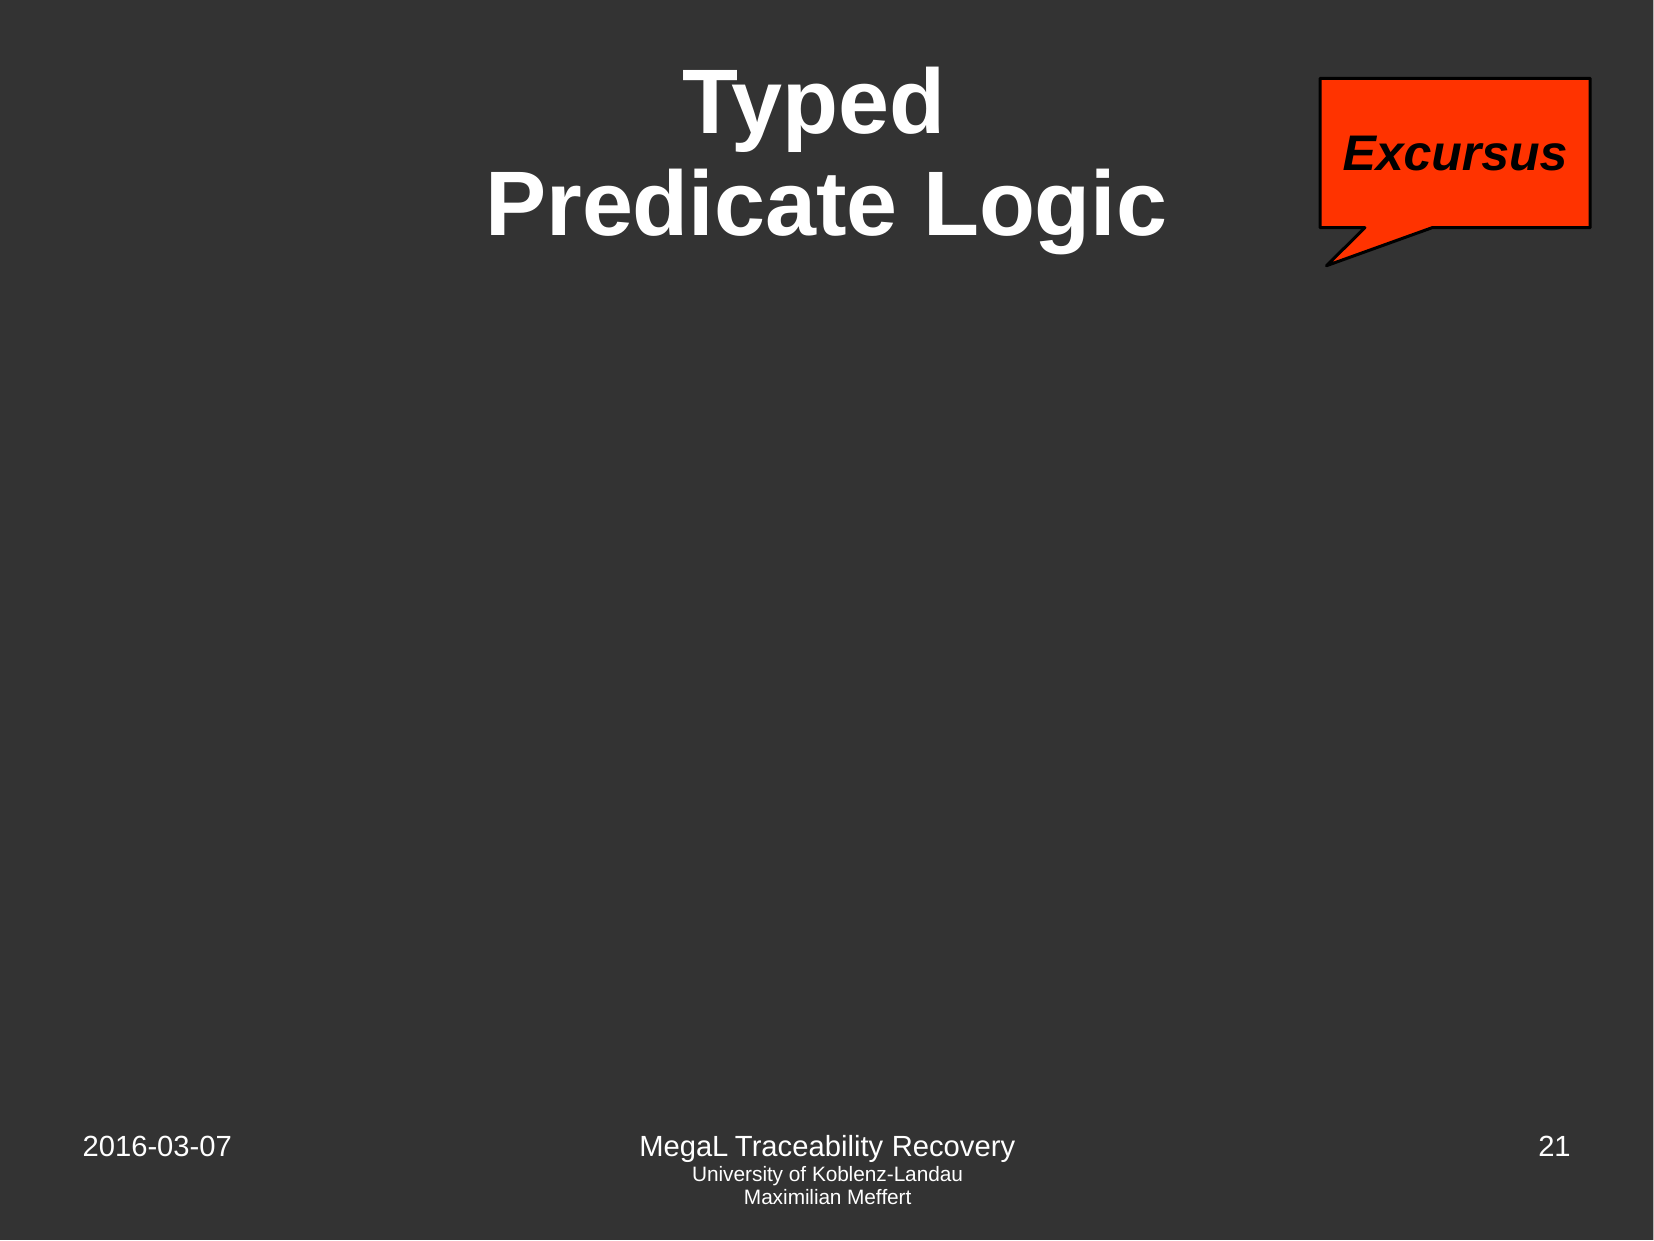

# Typed Predicate Logic
Excursus
2016-03-07
MegaL Traceability Recovery
21